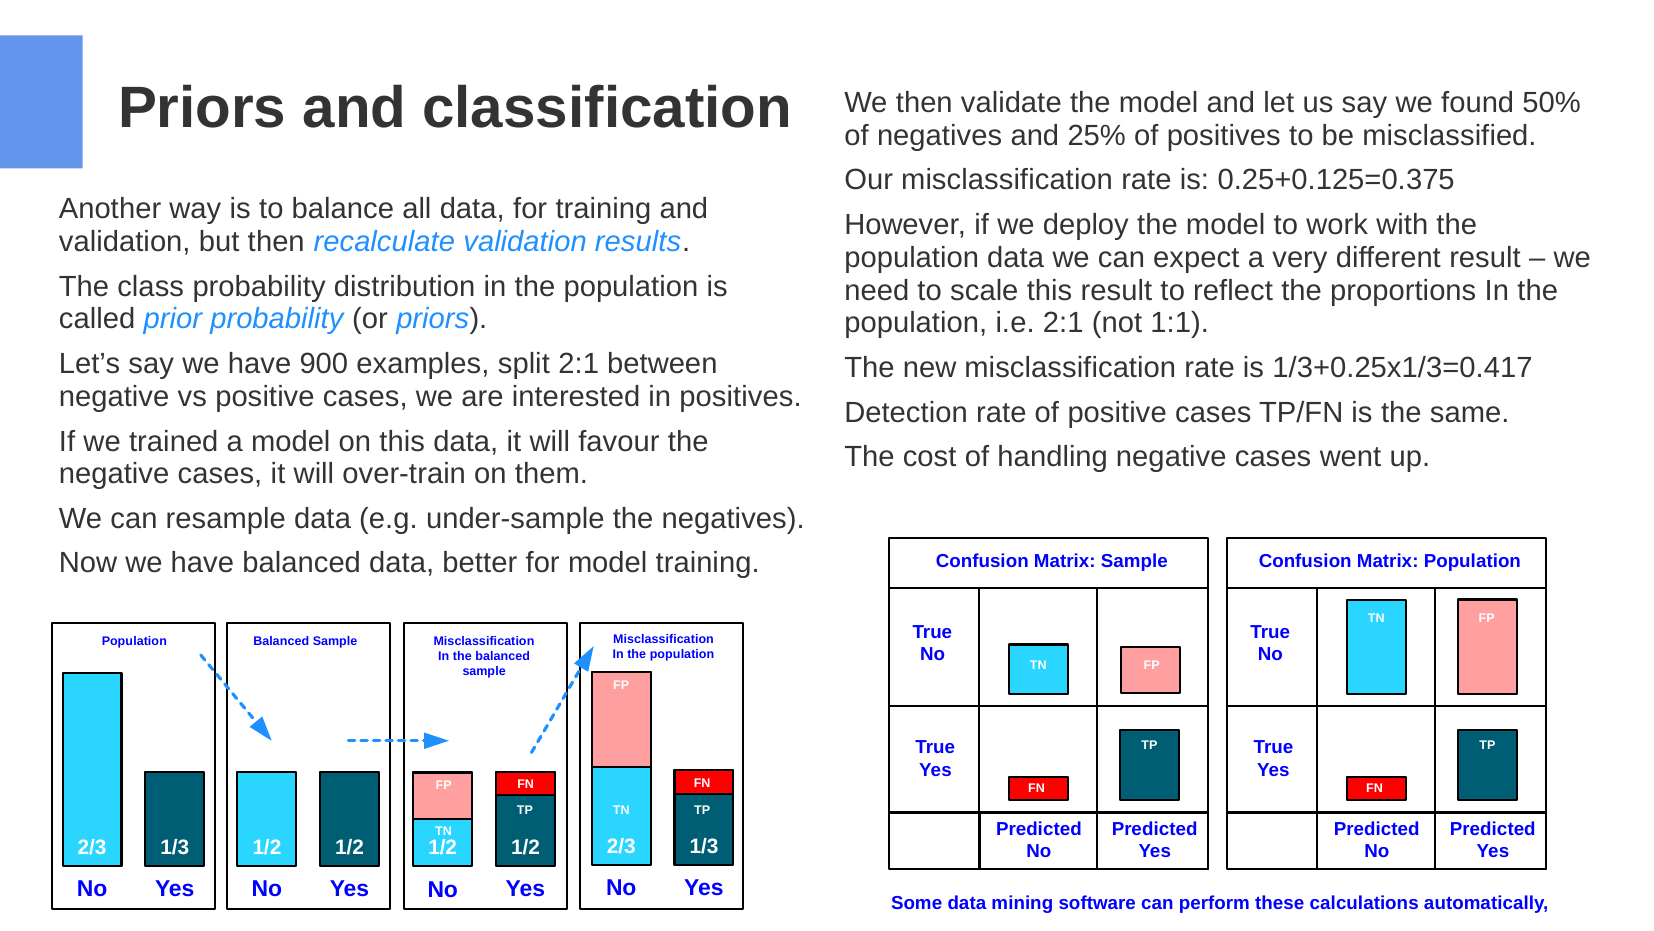

# Priors and classification
We then validate the model and let us say we found 50% of negatives and 25% of positives to be misclassified.
Our misclassification rate is: 0.25+0.125=0.375
However, if we deploy the model to work with the population data we can expect a very different result – we need to scale this result to reflect the proportions In the population, i.e. 2:1 (not 1:1).
The new misclassification rate is 1/3+0.25x1/3=0.417
Detection rate of positive cases TP/FN is the same.
The cost of handling negative cases went up.
Another way is to balance all data, for training and validation, but then recalculate validation results.
The class probability distribution in the population is called prior probability (or priors).
Let’s say we have 900 examples, split 2:1 between negative vs positive cases, we are interested in positives.
If we trained a model on this data, it will favour the negative cases, it will over-train on them.
We can resample data (e.g. under-sample the negatives).
Now we have balanced data, better for model training.
Confusion Matrix: Sample
FP
True
No
TN
FP
True
Yes
TP
FN
Predicted
No
Predicted
Yes
Confusion Matrix: Population
TN
FP
True
No
True
Yes
TP
FN
Predicted
No
Predicted
Yes
Population
2/3
1/3
No
Yes
Balanced Sample
1/2
1/2
No
Yes
Misclassification
In the balanced sample
1/2
1/2
FN
FP
TP
TN
Yes
No
Misclassification
In the population
2/3
FP
1/3
FN
TN
TP
No
Yes
4
Some data mining software can perform these calculations automatically,